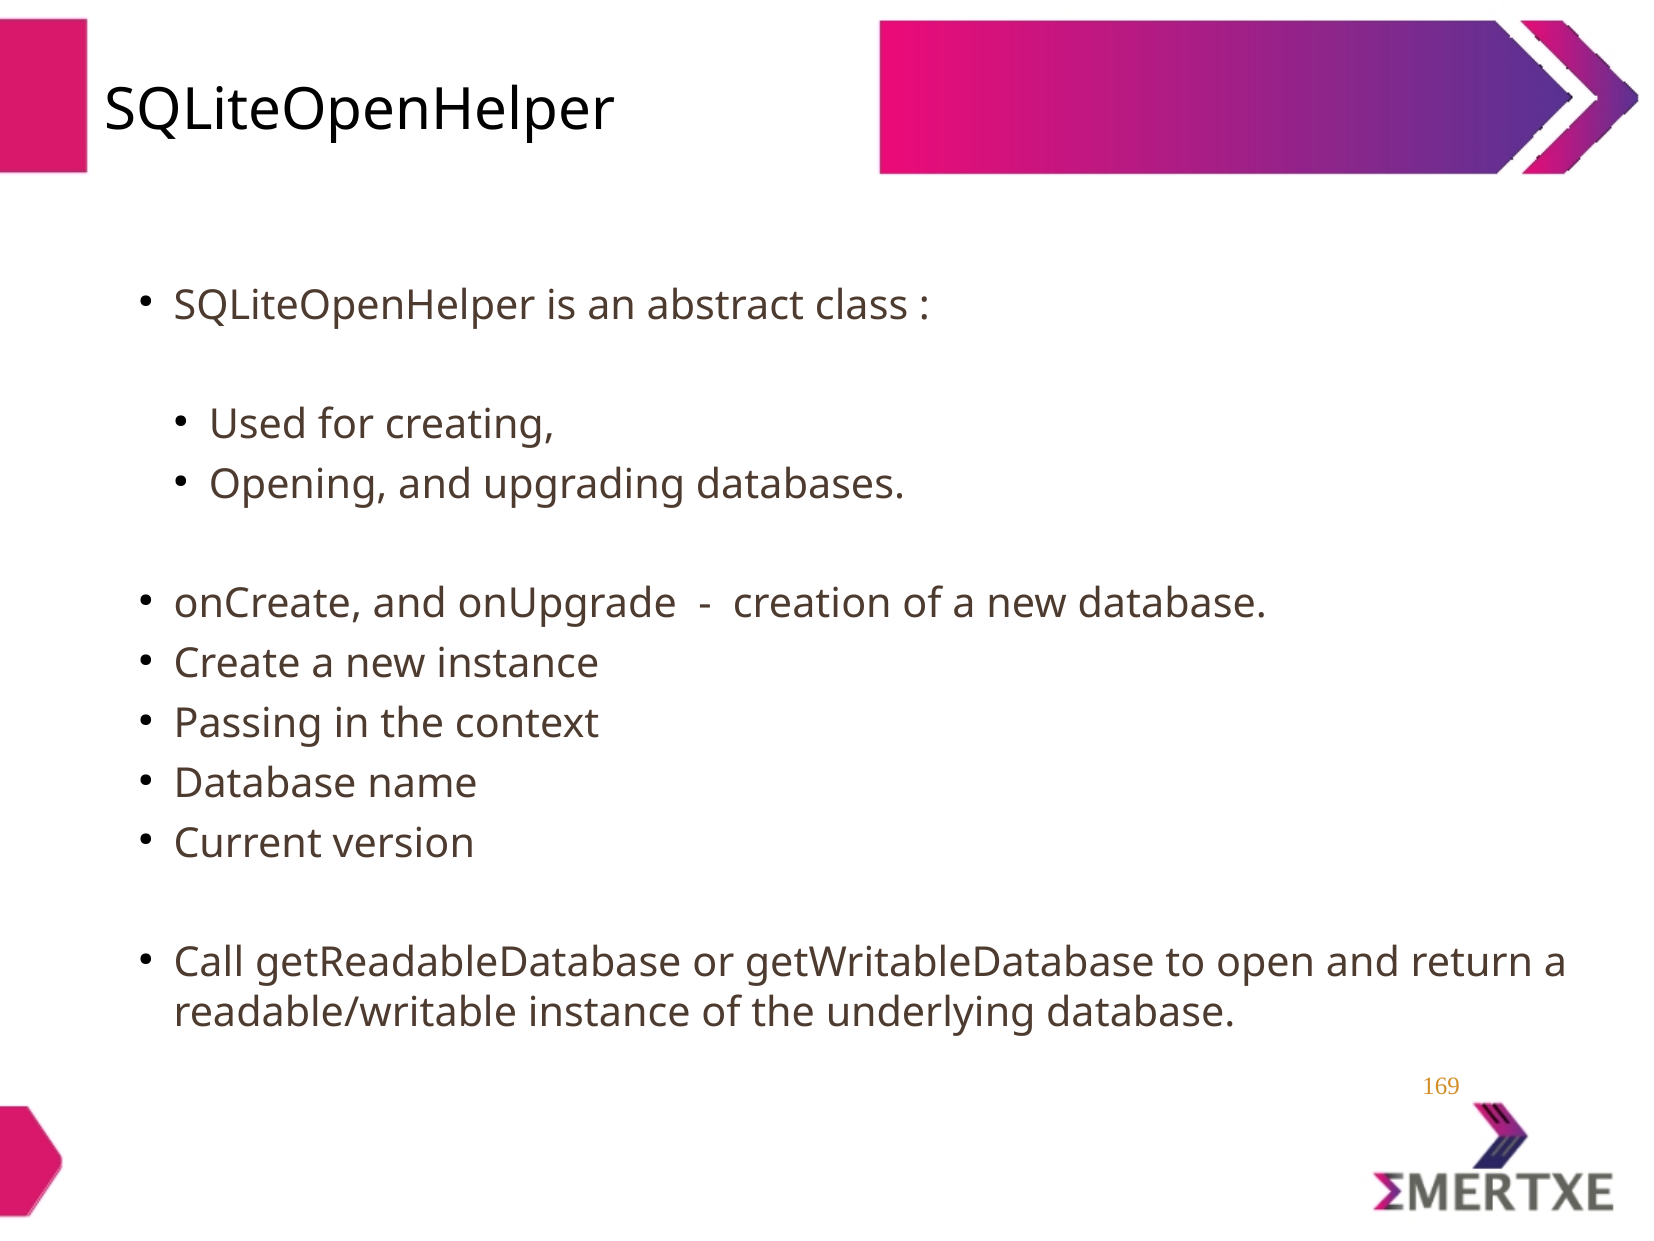

SQLiteOpenHelper
# SQLiteOpenHelper is an abstract class :
Used for creating,
Opening, and upgrading databases.
onCreate, and onUpgrade - creation of a new database.
Create a new instance
Passing in the context
Database name
Current version
Call getReadableDatabase or getWritableDatabase to open and return a readable/writable instance of the underlying database.